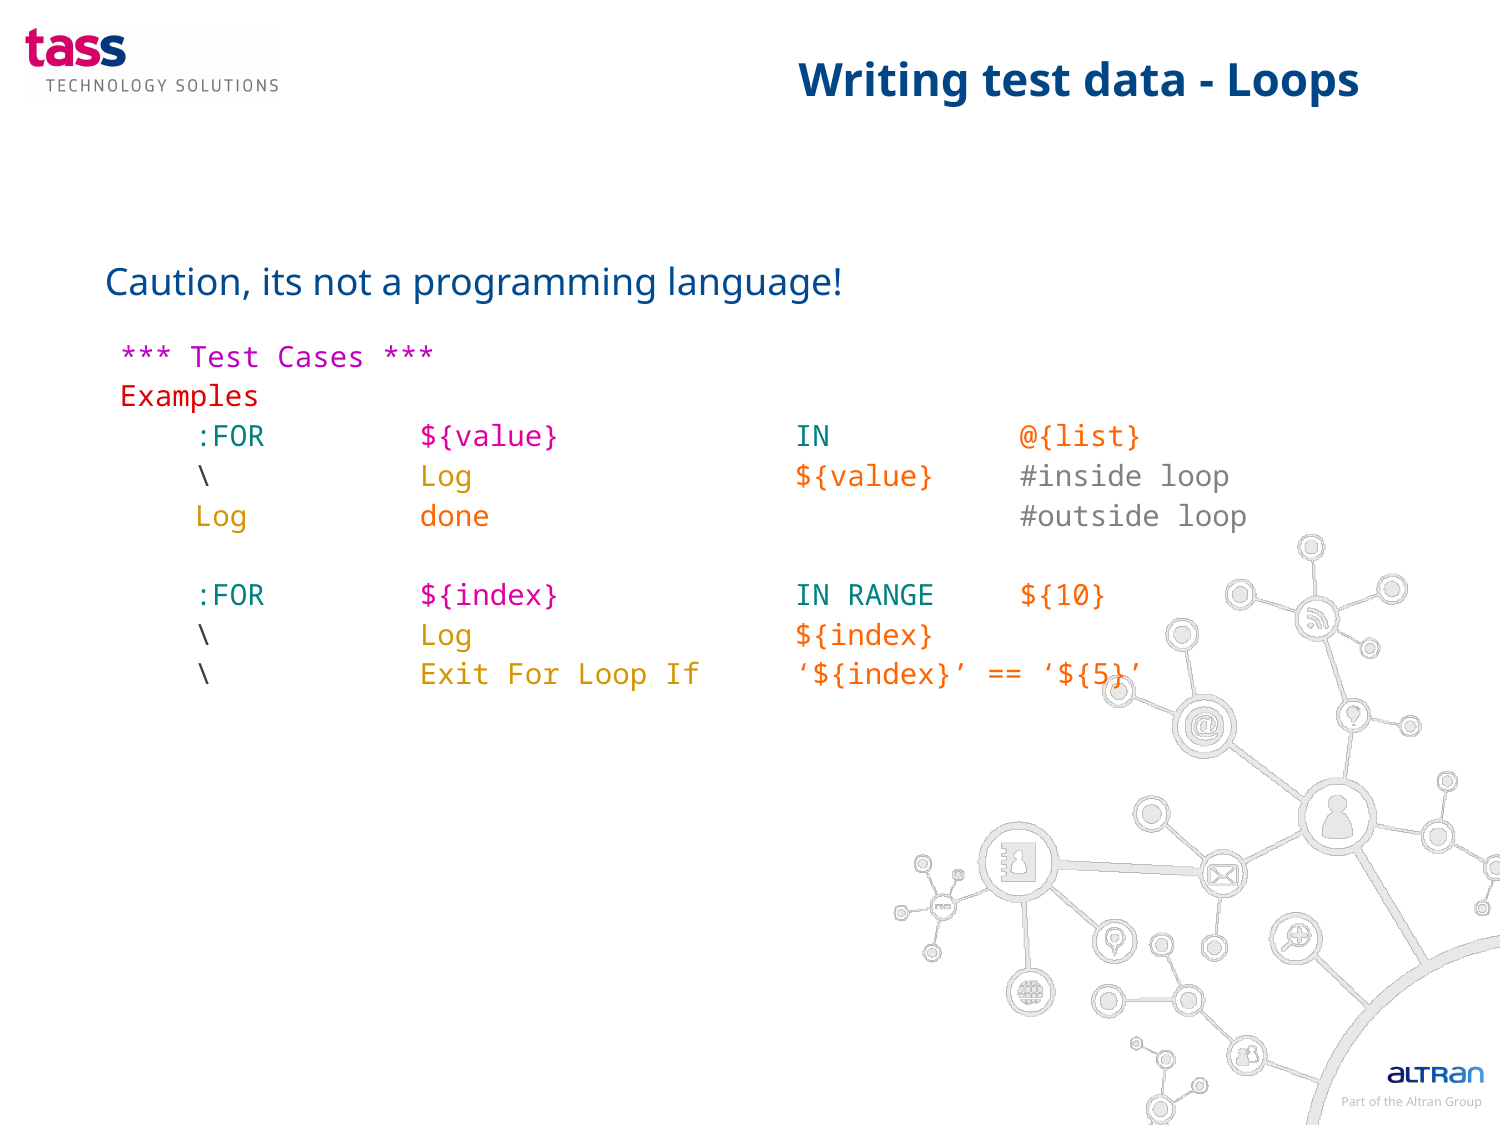

# Writing test data - Loops
Caution, its not a programming language!
*** Test Cases ***
Examples
	:FOR			${value}				IN			@{list}
	\			Log					${value}		#inside loop
	Log 			done								#outside loop
	:FOR			${index}				IN RANGE		${10}
	\			Log					${index}
	\			Exit For Loop If		‘${index}’ == ‘${5}’